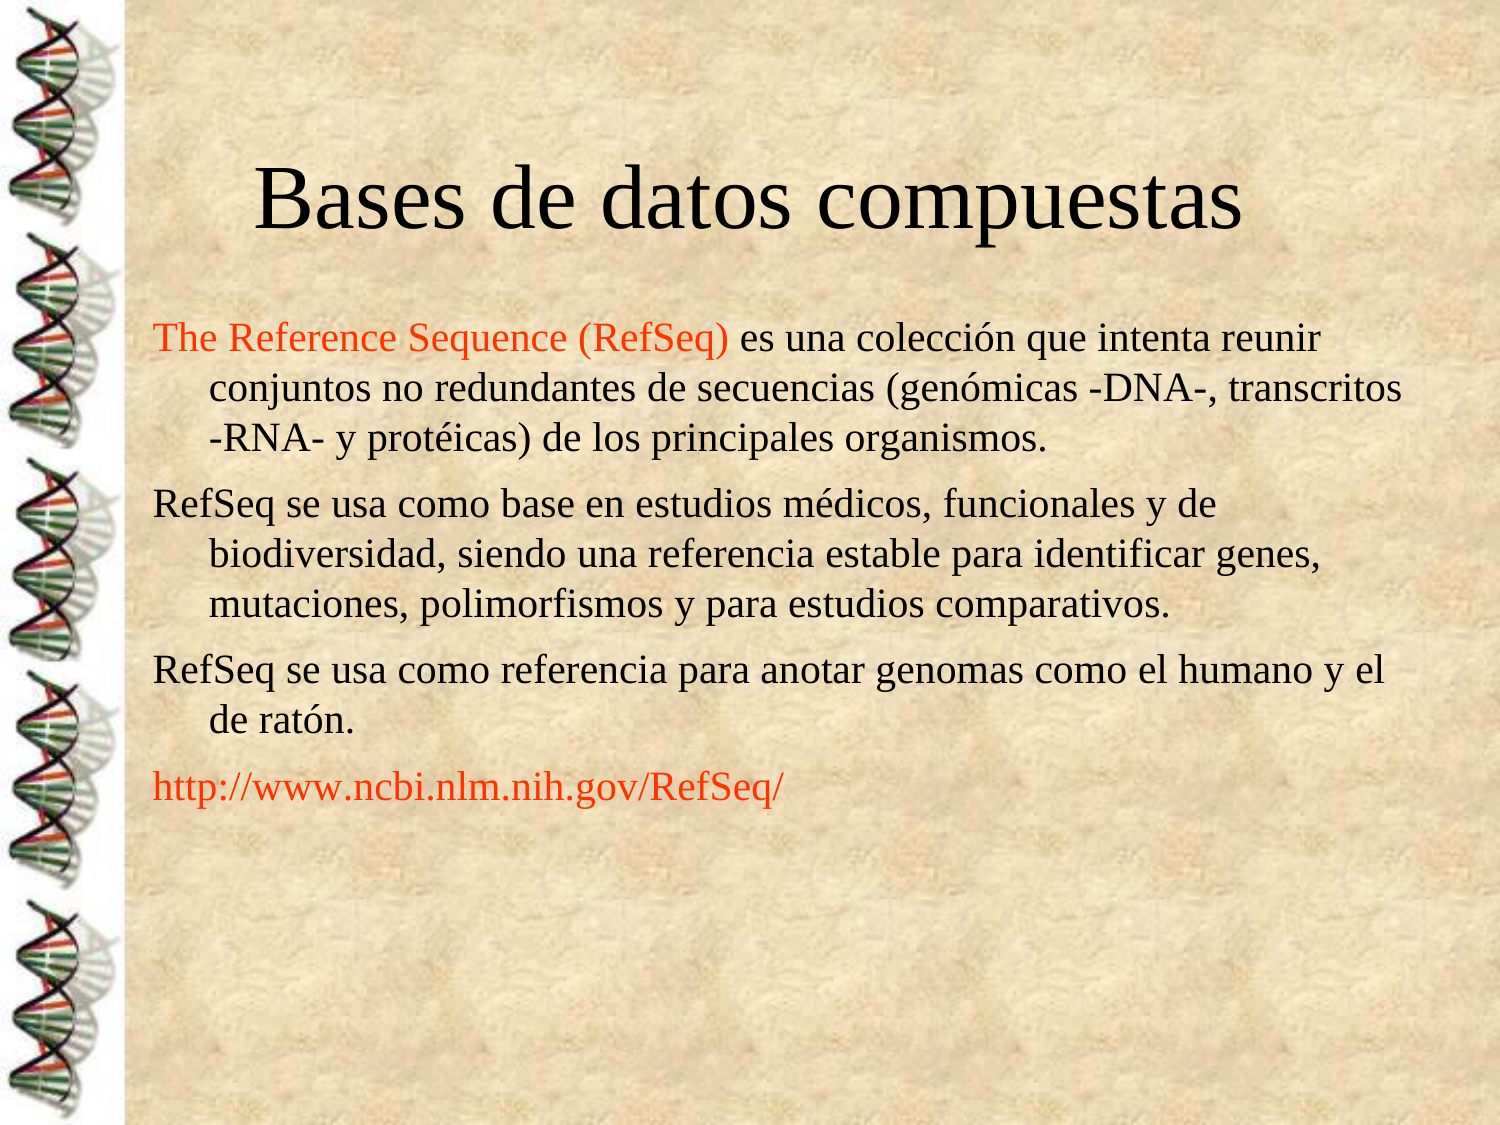

# Bases de datos compuestas
The Reference Sequence (RefSeq) es una colección que intenta reunir conjuntos no redundantes de secuencias (genómicas -DNA-, transcritos -RNA- y protéicas) de los principales organismos.
RefSeq se usa como base en estudios médicos, funcionales y de biodiversidad, siendo una referencia estable para identificar genes, mutaciones, polimorfismos y para estudios comparativos.
RefSeq se usa como referencia para anotar genomas como el humano y el de ratón.
http://www.ncbi.nlm.nih.gov/RefSeq/